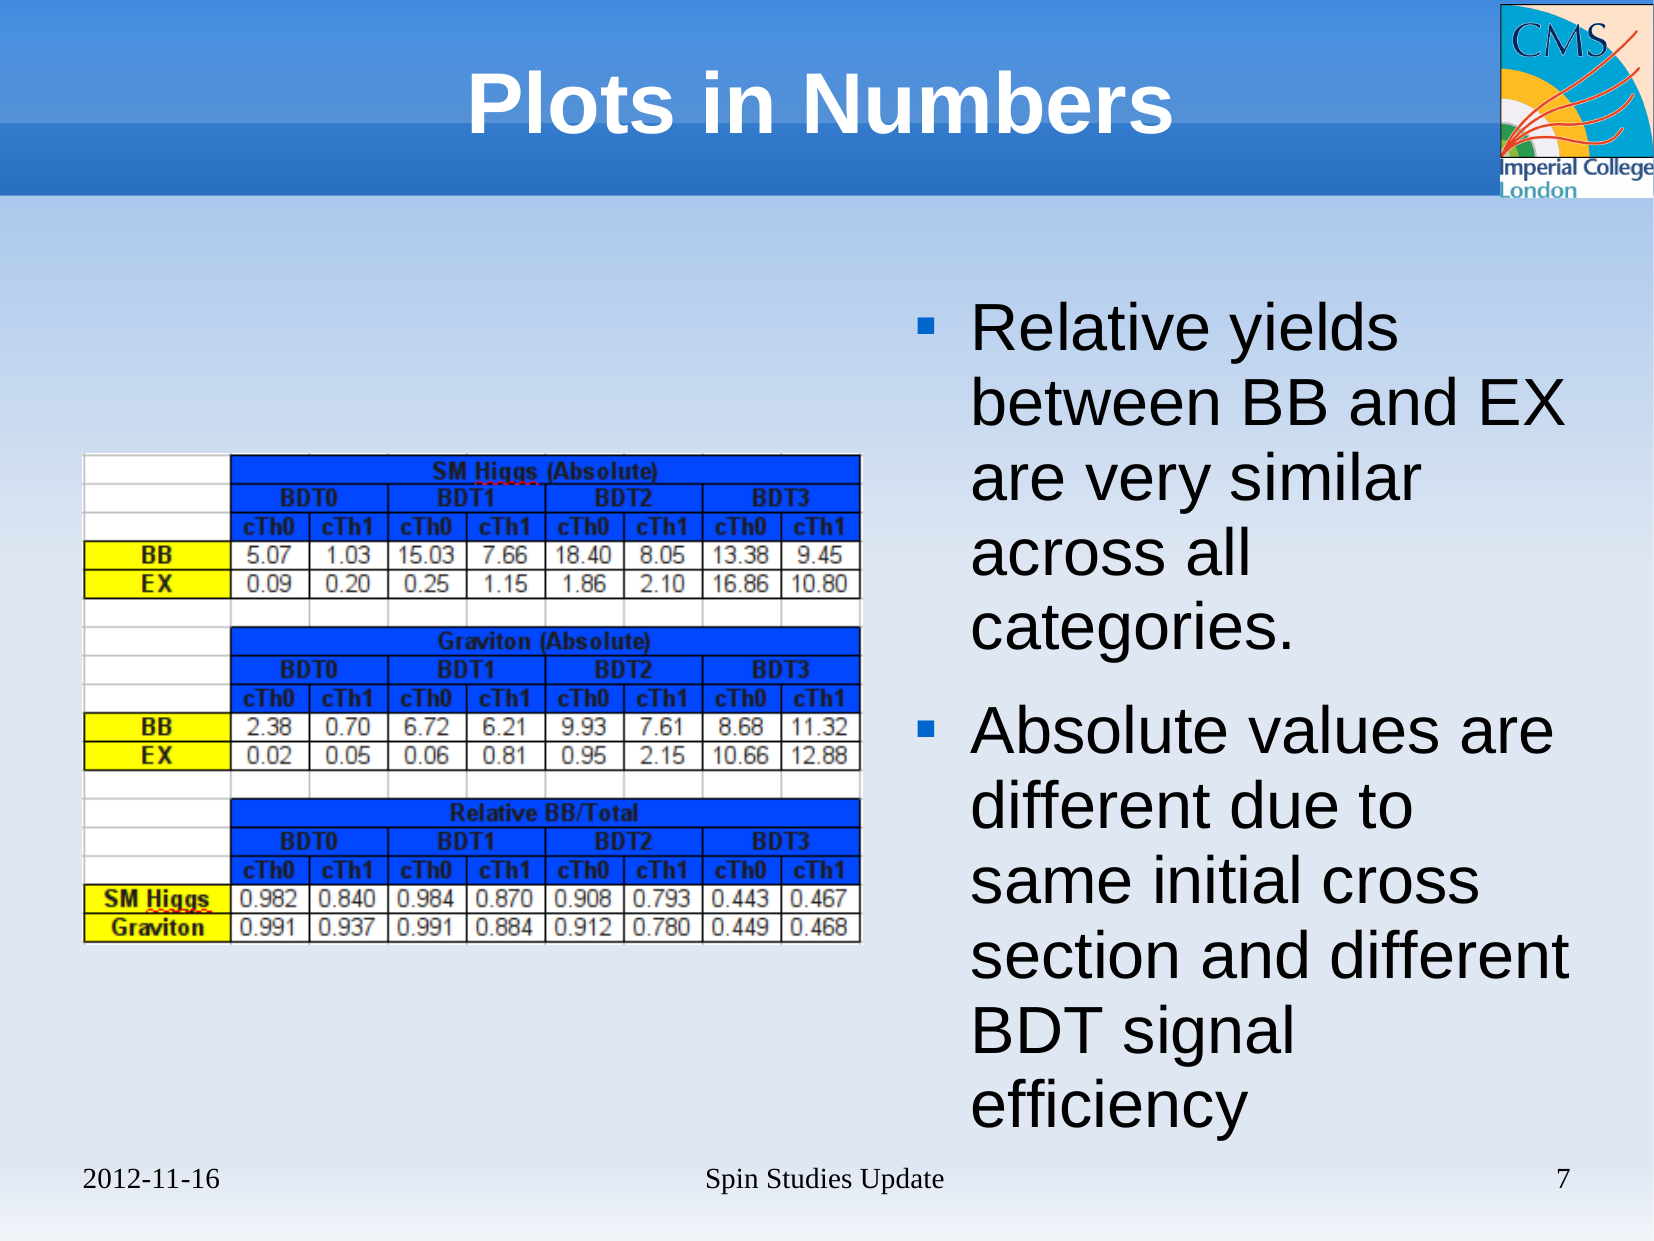

# Plots in Numbers
Relative yields between BB and EX are very similar across all categories.
Absolute values are different due to same initial cross section and different BDT signal efficiency
2012-11-16
Spin Studies Update
7